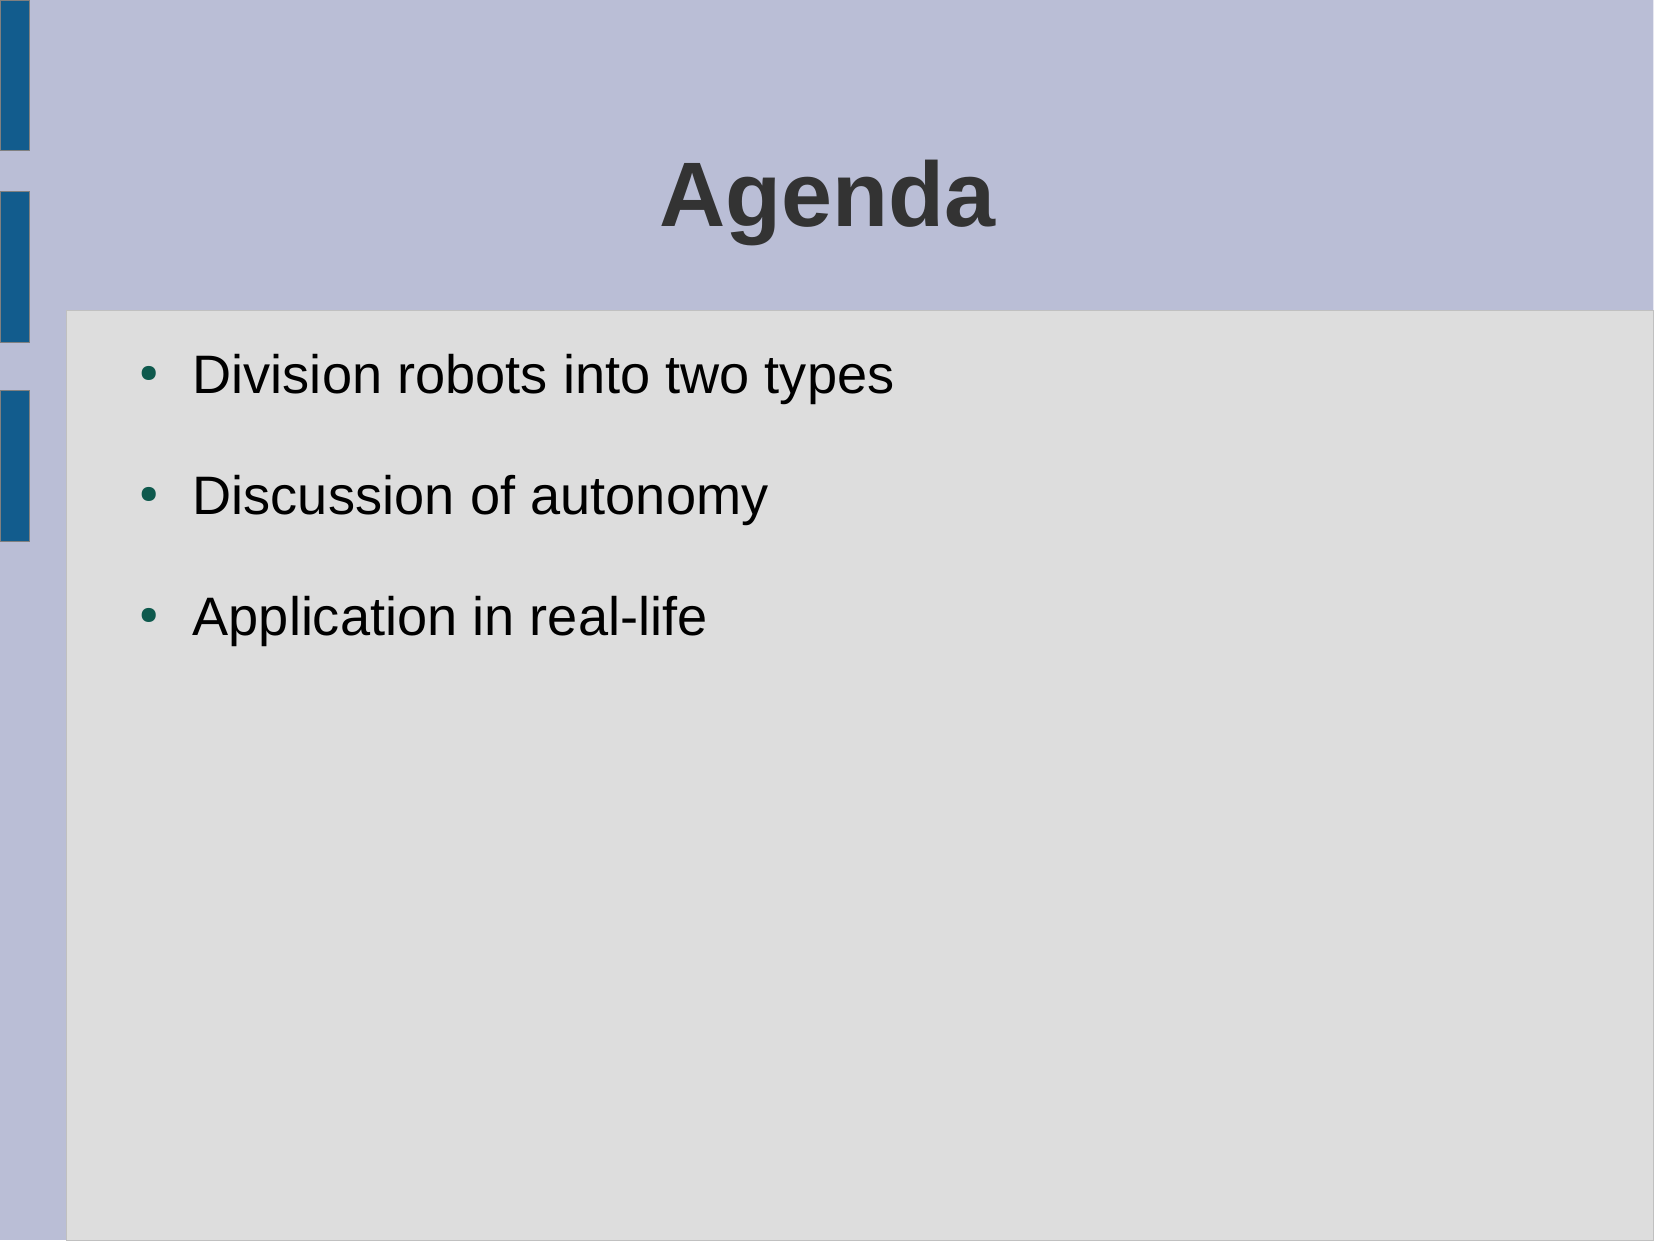

# Agenda
Division robots into two types
Discussion of autonomy
Application in real-life